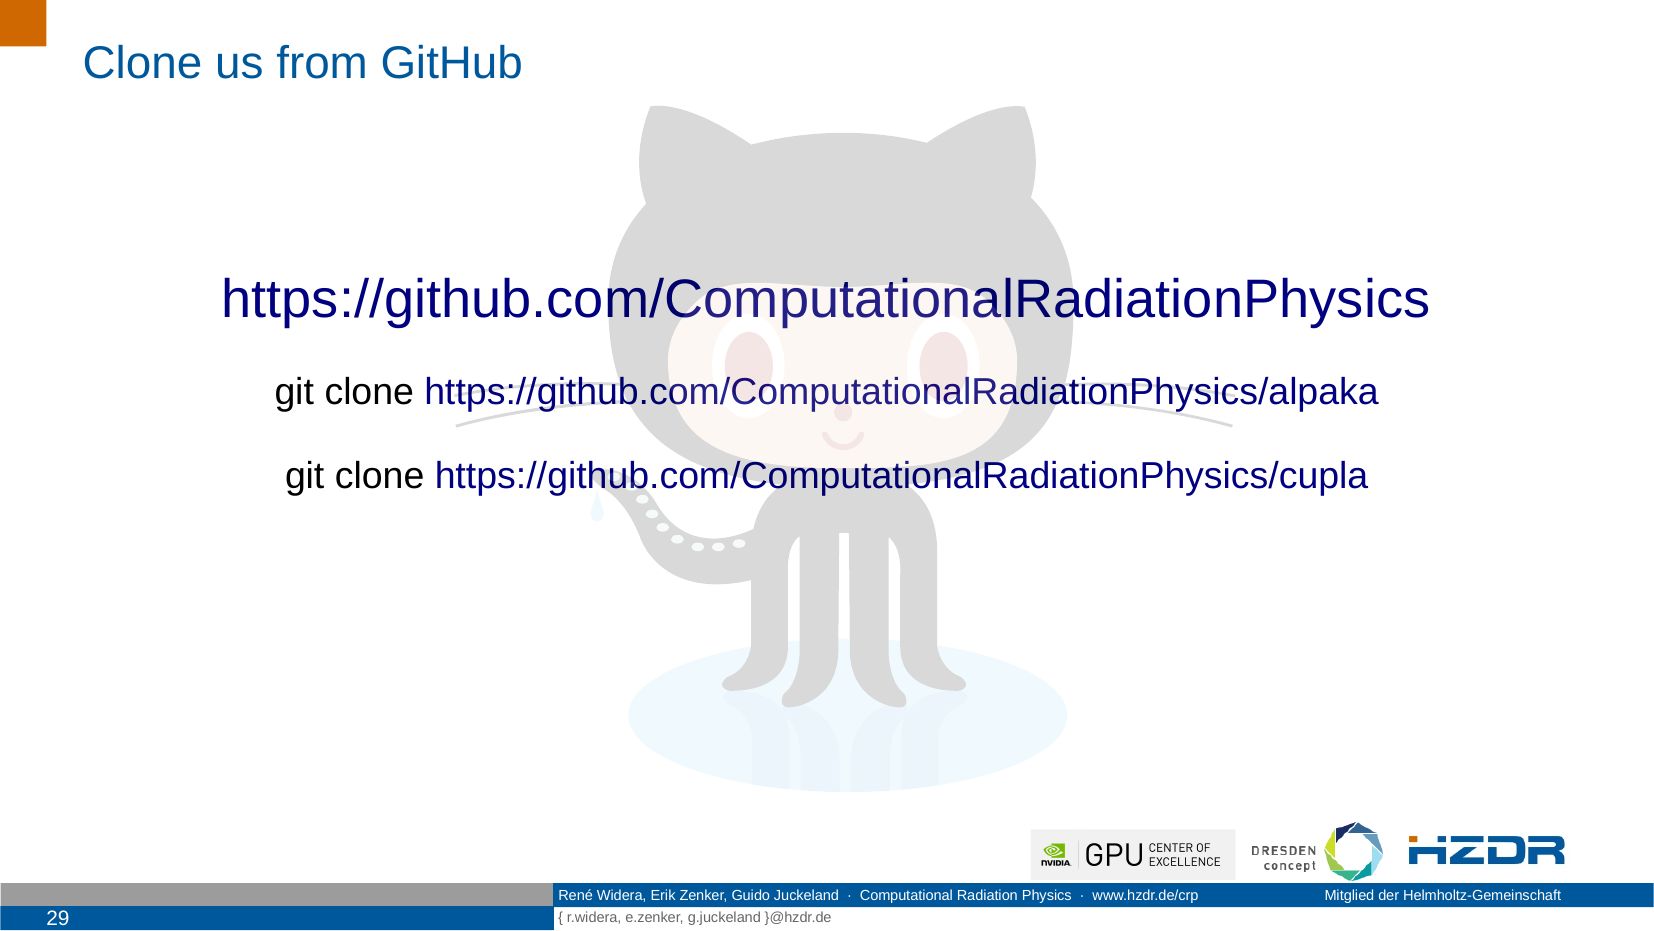

# Clone us from GitHub
https://github.com/ComputationalRadiationPhysics
git clone https://github.com/ComputationalRadiationPhysics/alpaka
git clone https://github.com/ComputationalRadiationPhysics/cupla